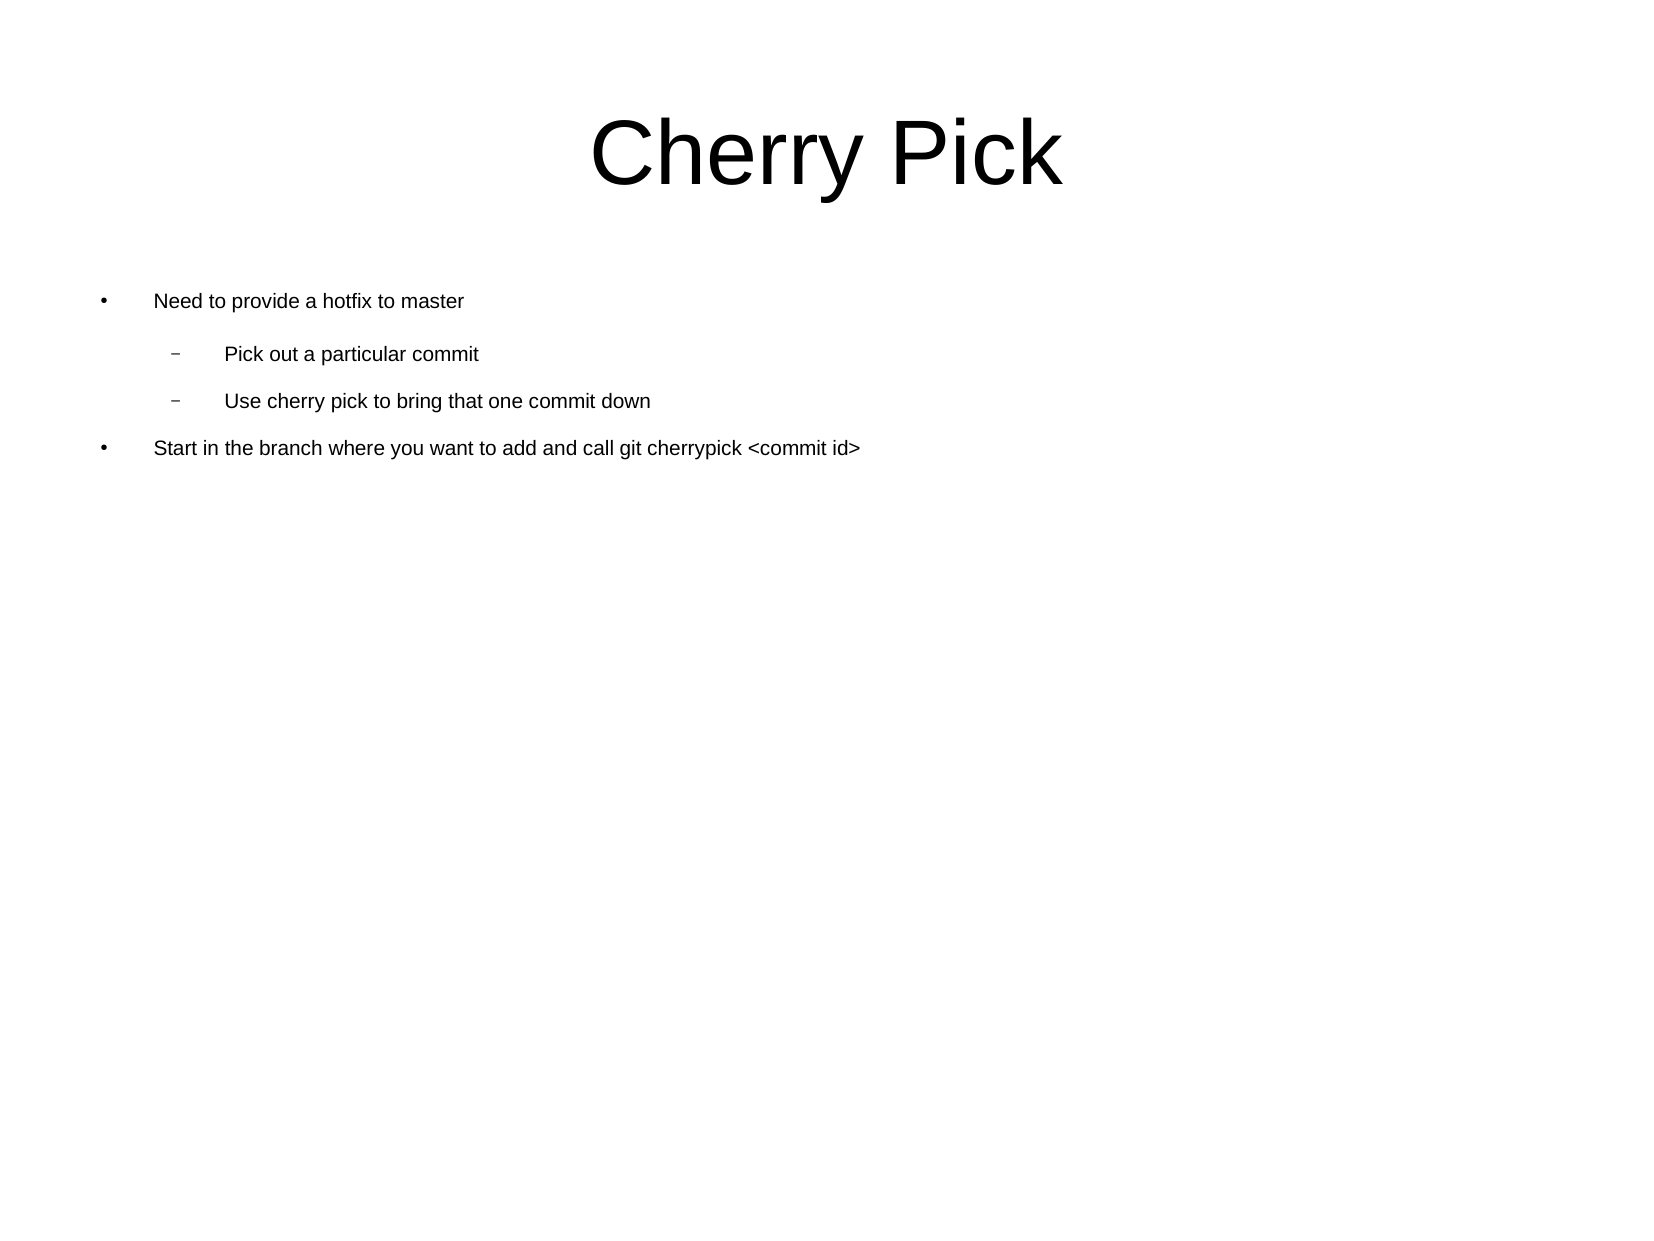

# Cherry Pick
Need to provide a hotfix to master
Pick out a particular commit
Use cherry pick to bring that one commit down
Start in the branch where you want to add and call git cherrypick <commit id>